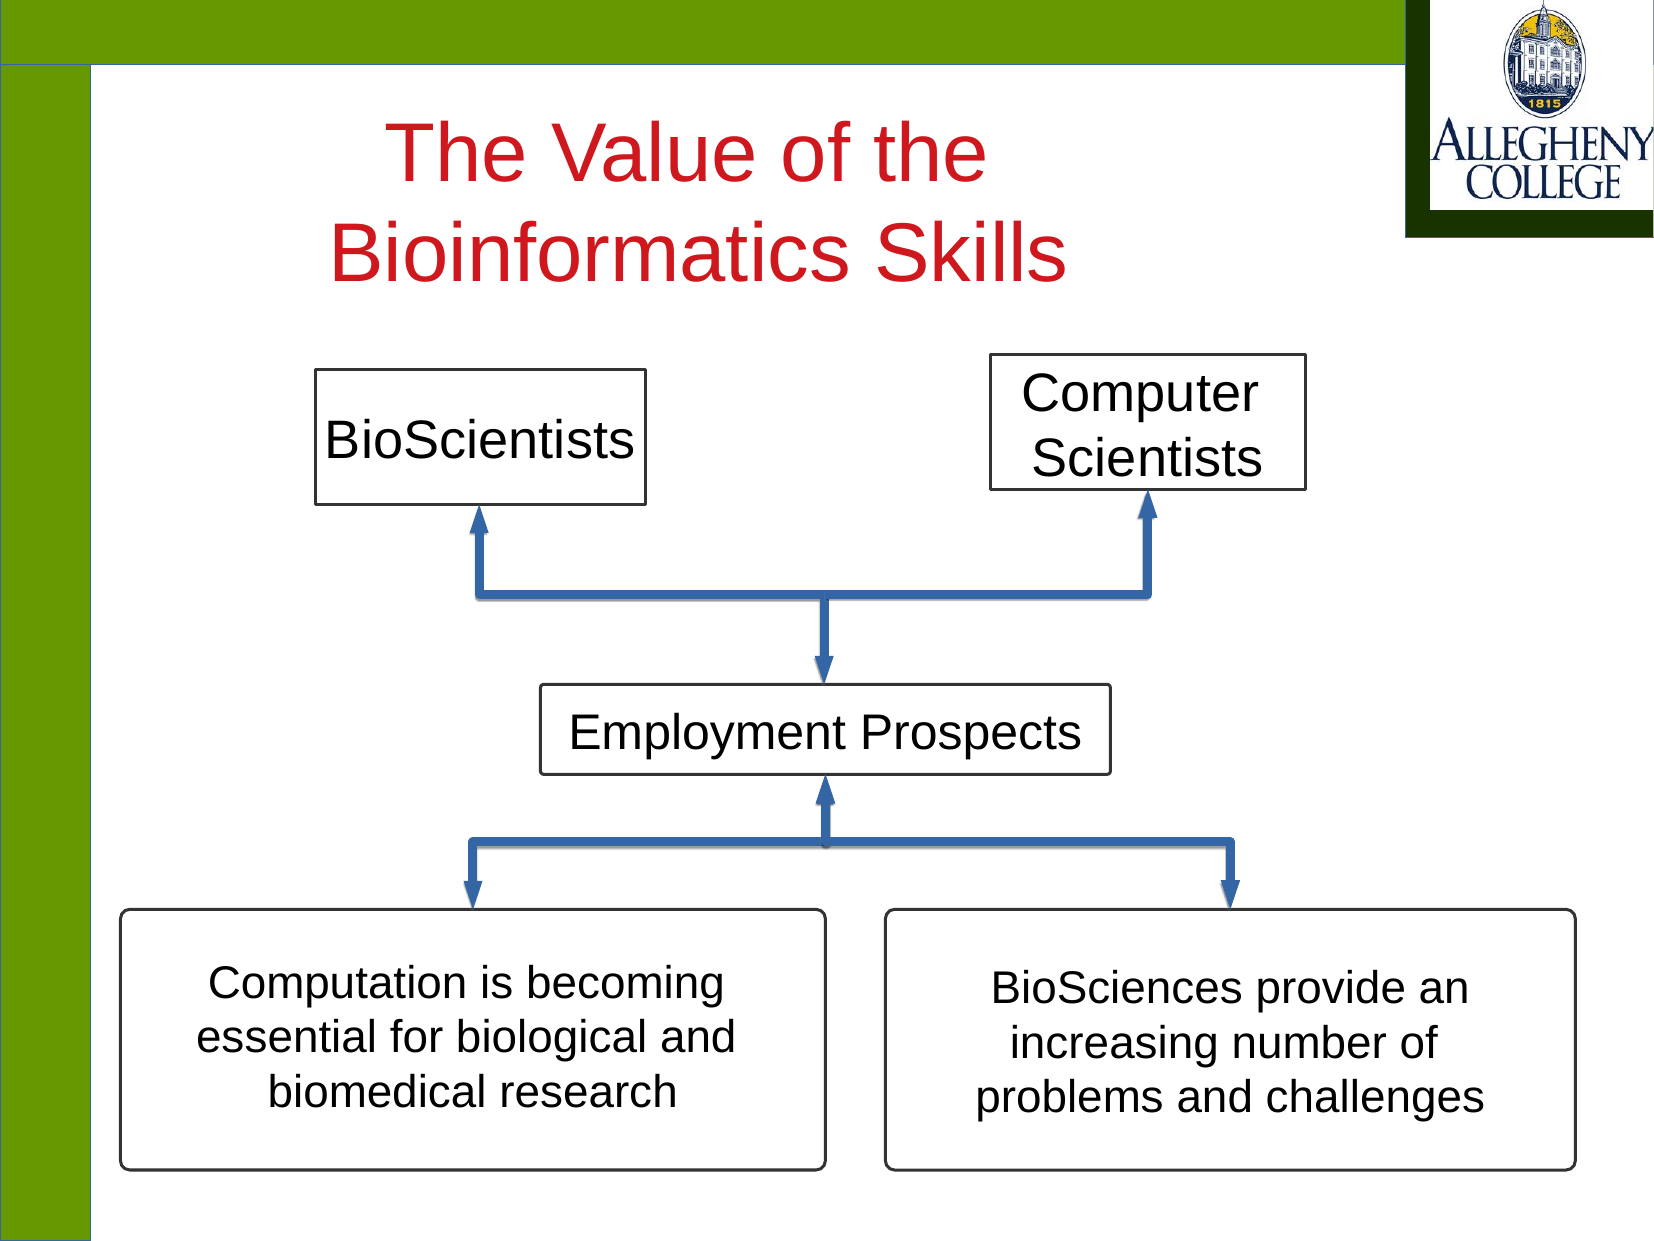

The Value of the
Bioinformatics Skills
Computer
Scientists
BioScientists
Employment Prospects
BioSciences provide an
increasing number of
problems and challenges
Computation is becoming
essential for biological and
biomedical research